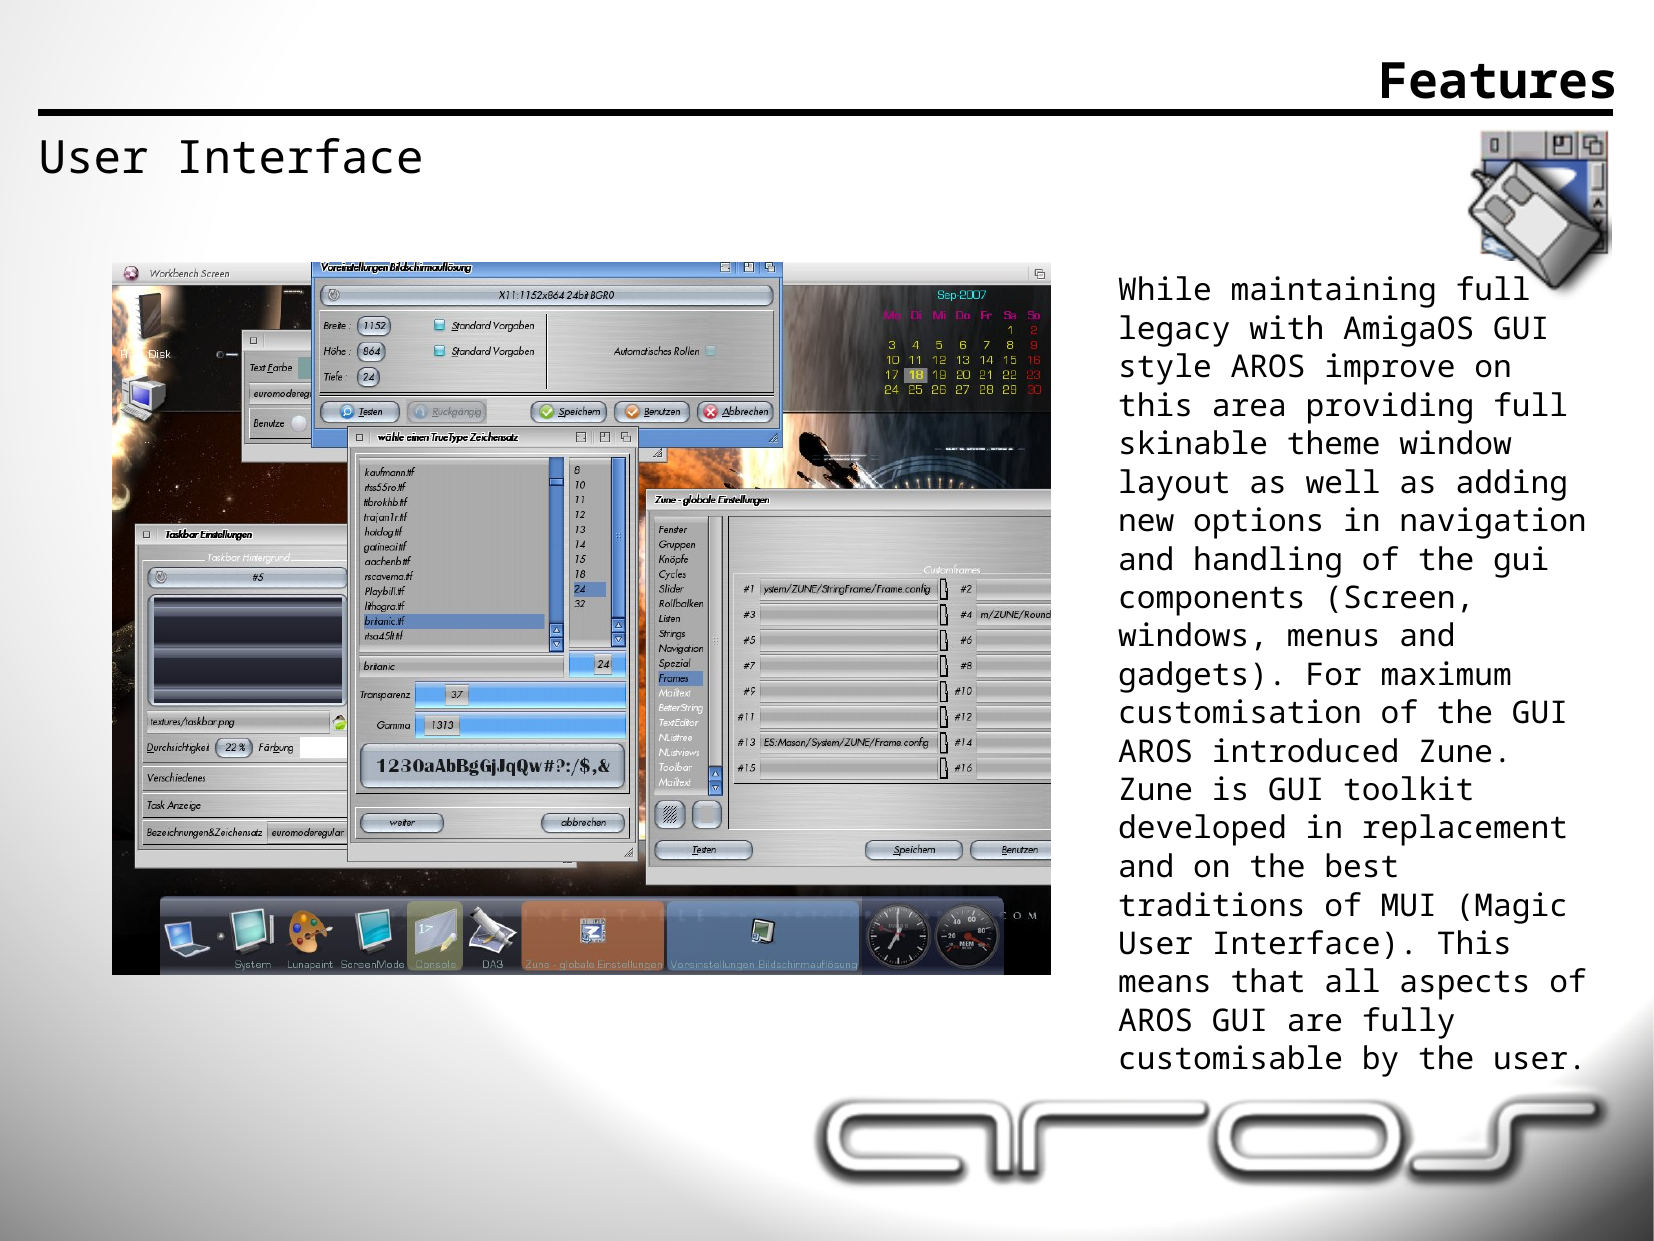

Features
User Interface
While maintaining full legacy with AmigaOS GUI style AROS improve on this area providing full skinable theme window layout as well as adding new options in navigation and handling of the gui components (Screen, windows, menus and gadgets). For maximum customisation of the GUI AROS introduced Zune. Zune is GUI toolkit developed in replacement and on the best traditions of MUI (Magic User Interface). This means that all aspects of AROS GUI are fully customisable by the user.